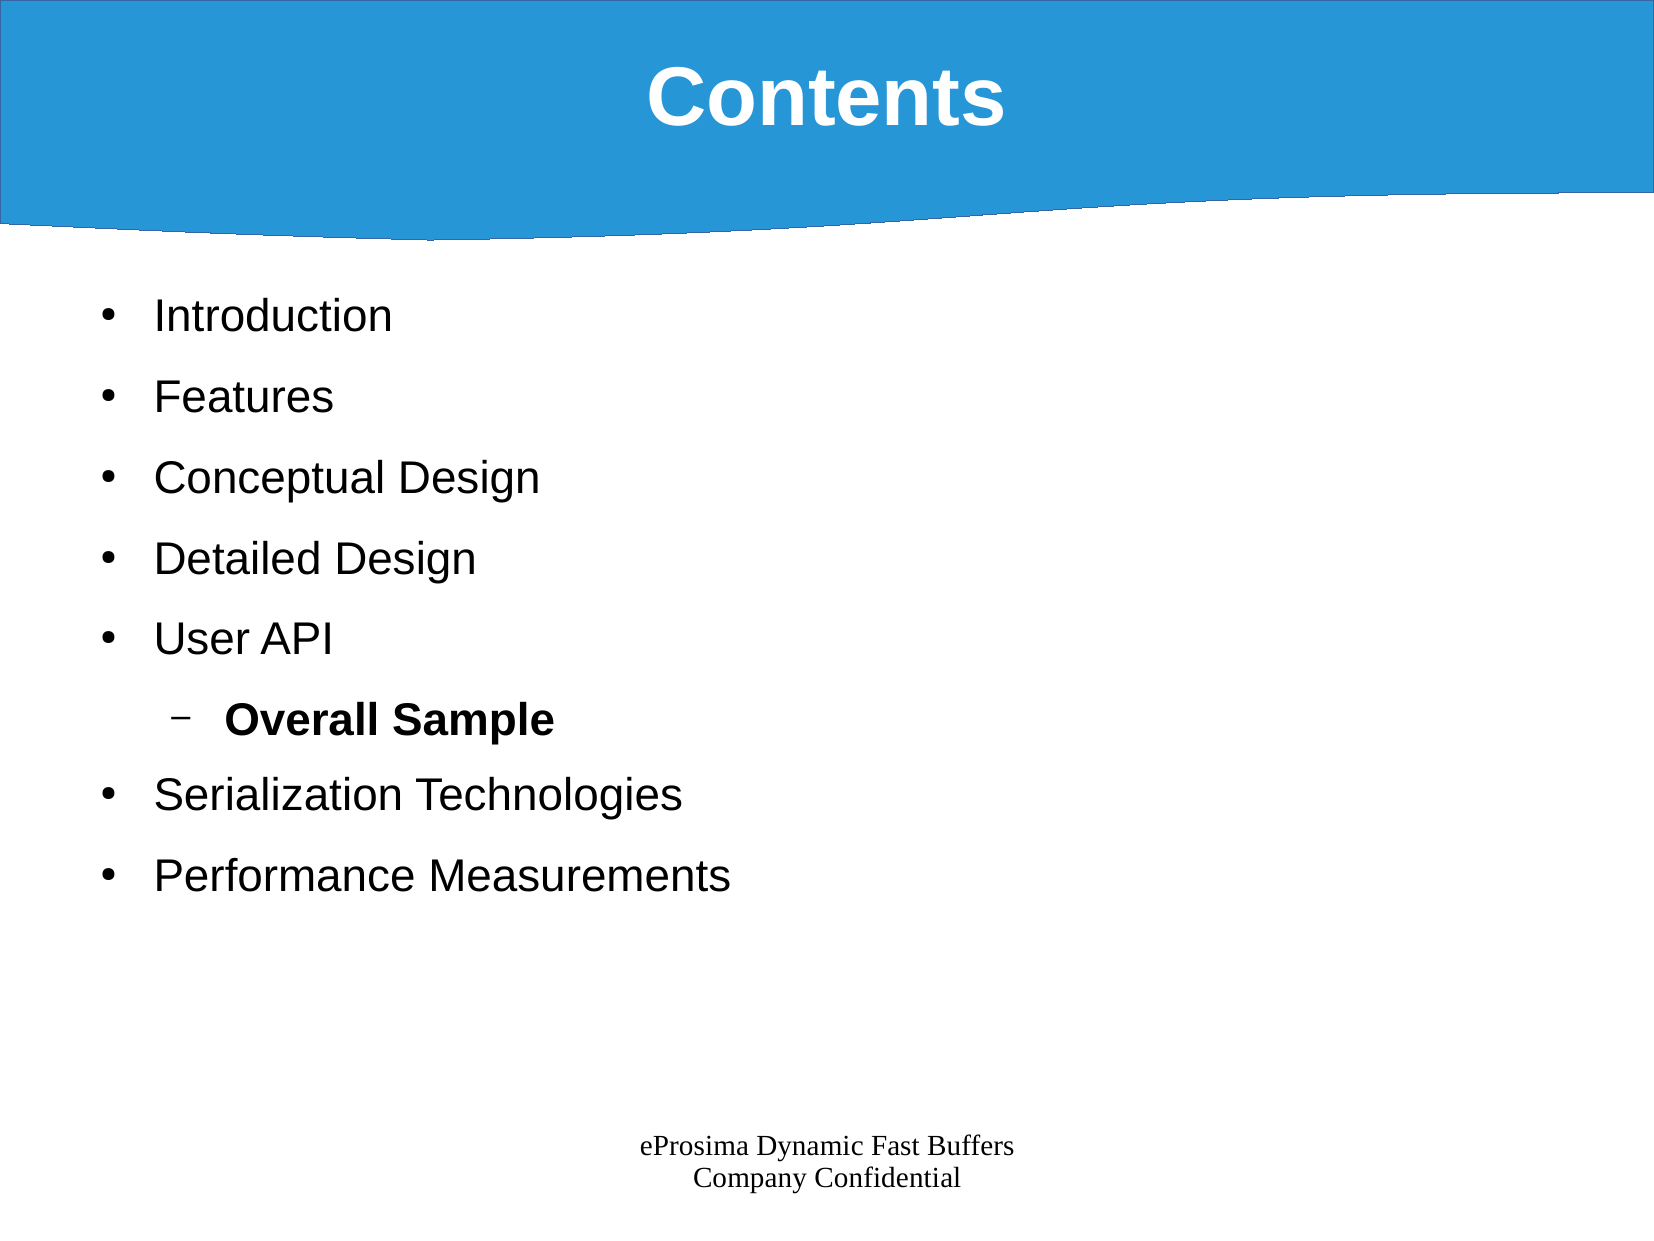

Contents
# Introduction
Features
Conceptual Design
Detailed Design
User API
Overall Sample
Serialization Technologies
Performance Measurements
eProsima Dynamic Fast Buffers